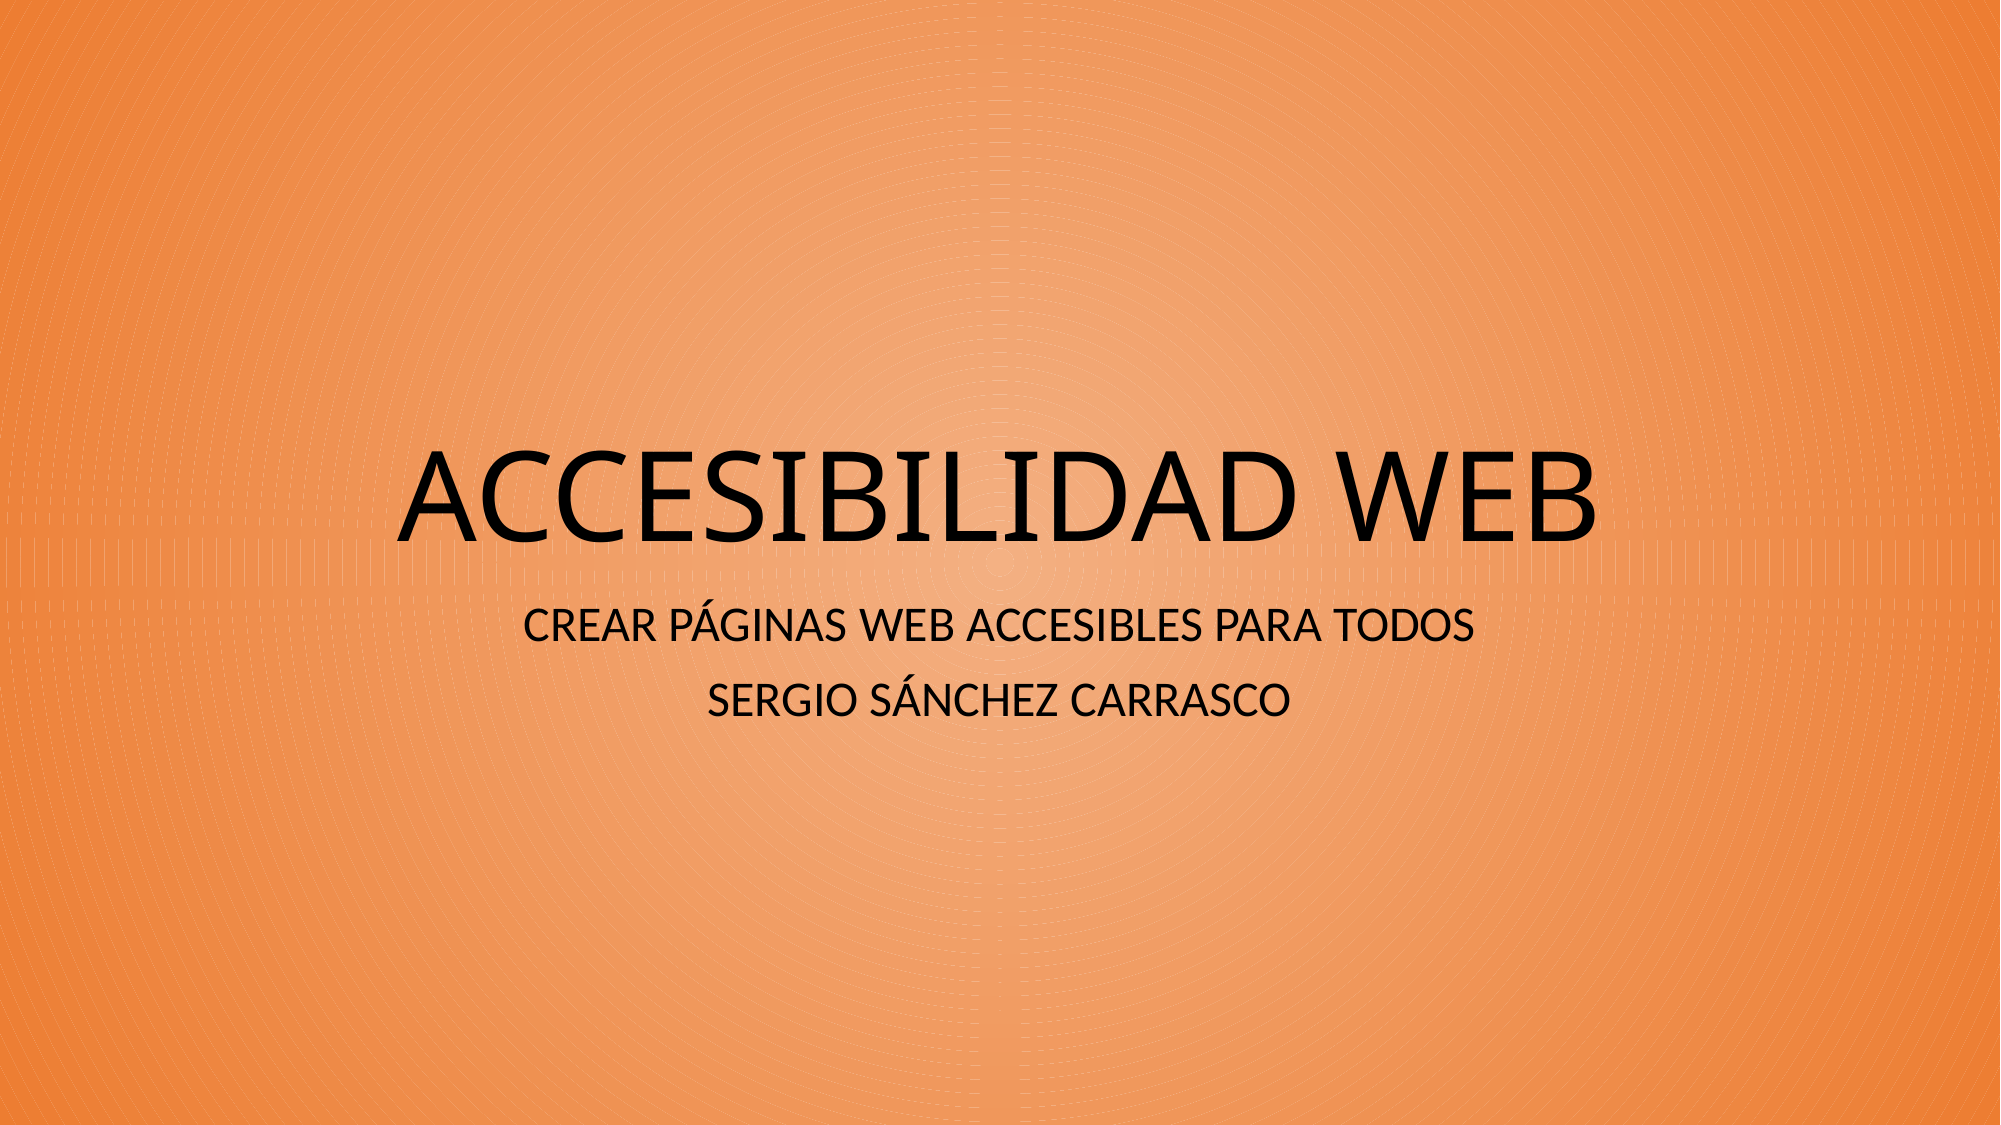

# ACCESIBILIDAD WEB
CREAR PÁGINAS WEB ACCESIBLES PARA TODOS
SERGIO SÁNCHEZ CARRASCO